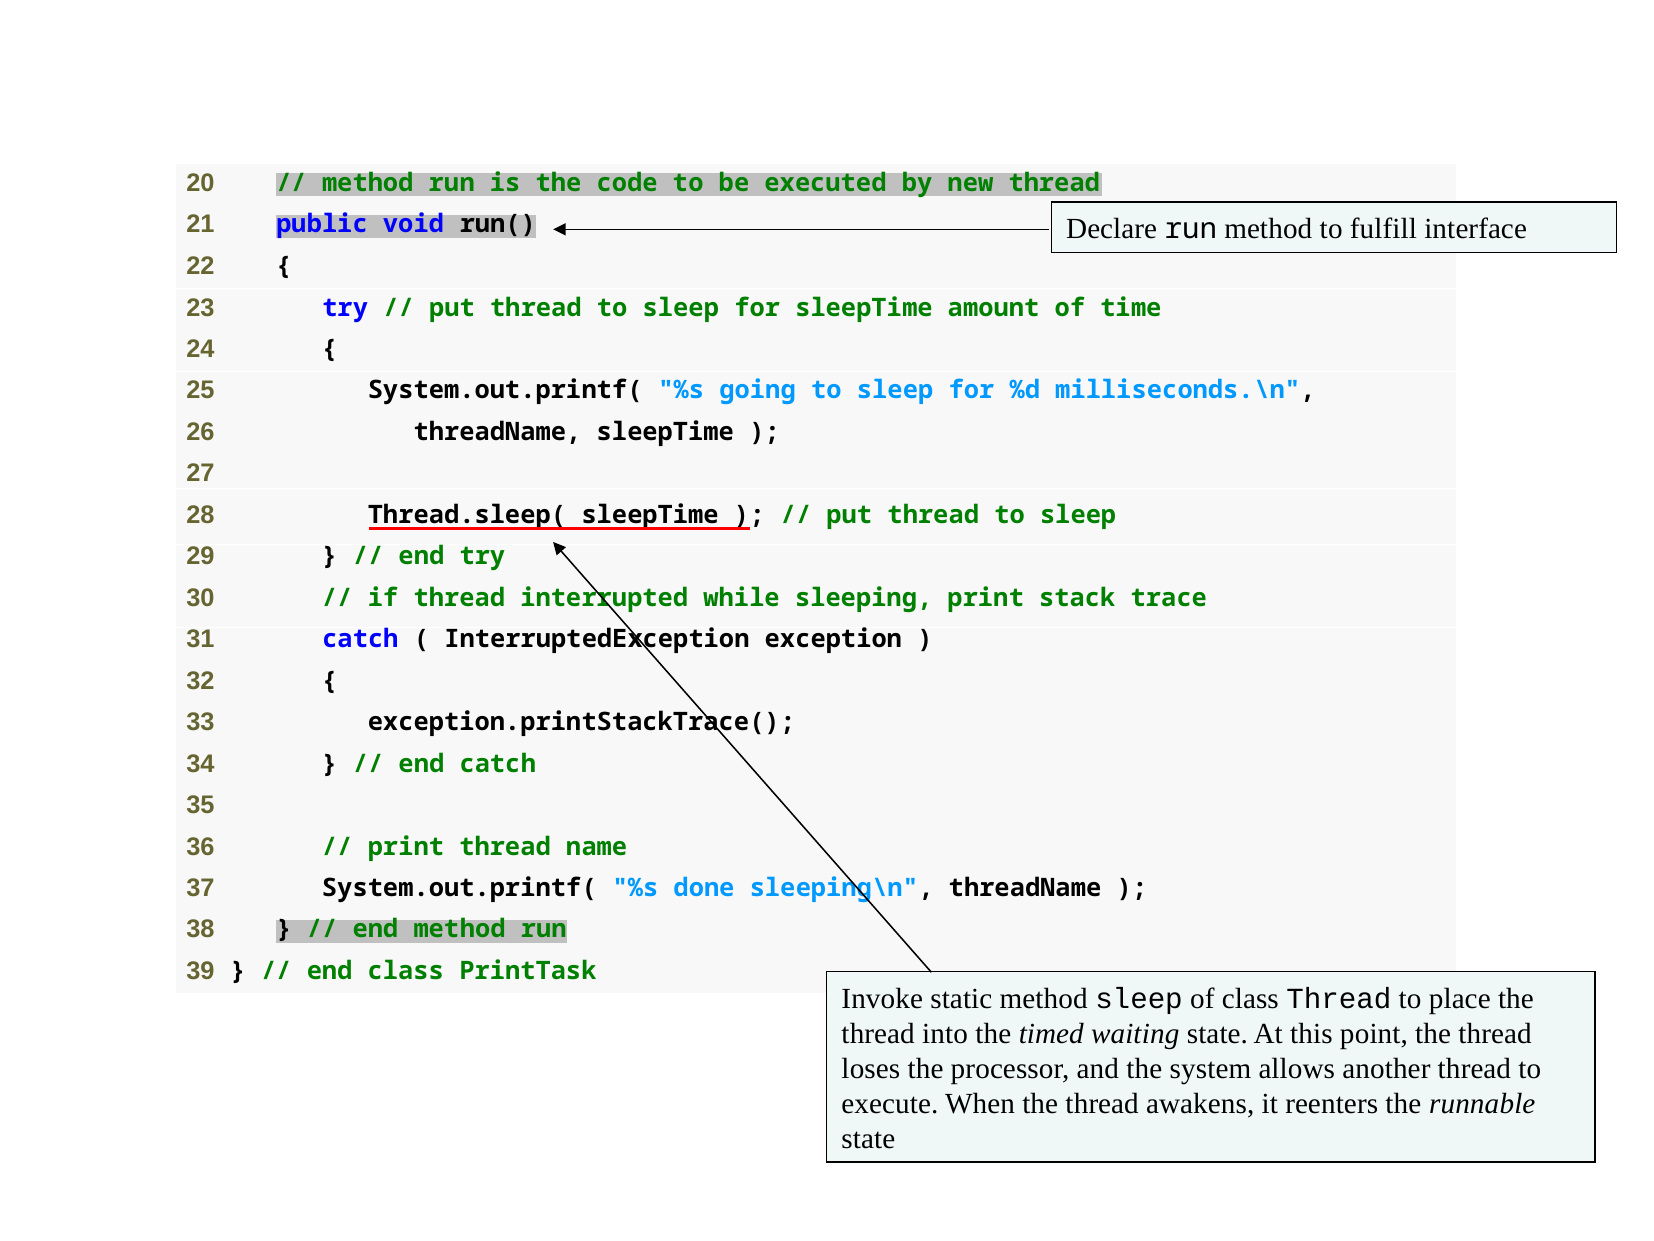

Declare run method to fulfill interface
Invoke static method sleep of class Thread to place the thread into the timed waiting state. At this point, the thread loses the processor, and the system allows another thread to execute. When the thread awakens, it reenters the runnable state